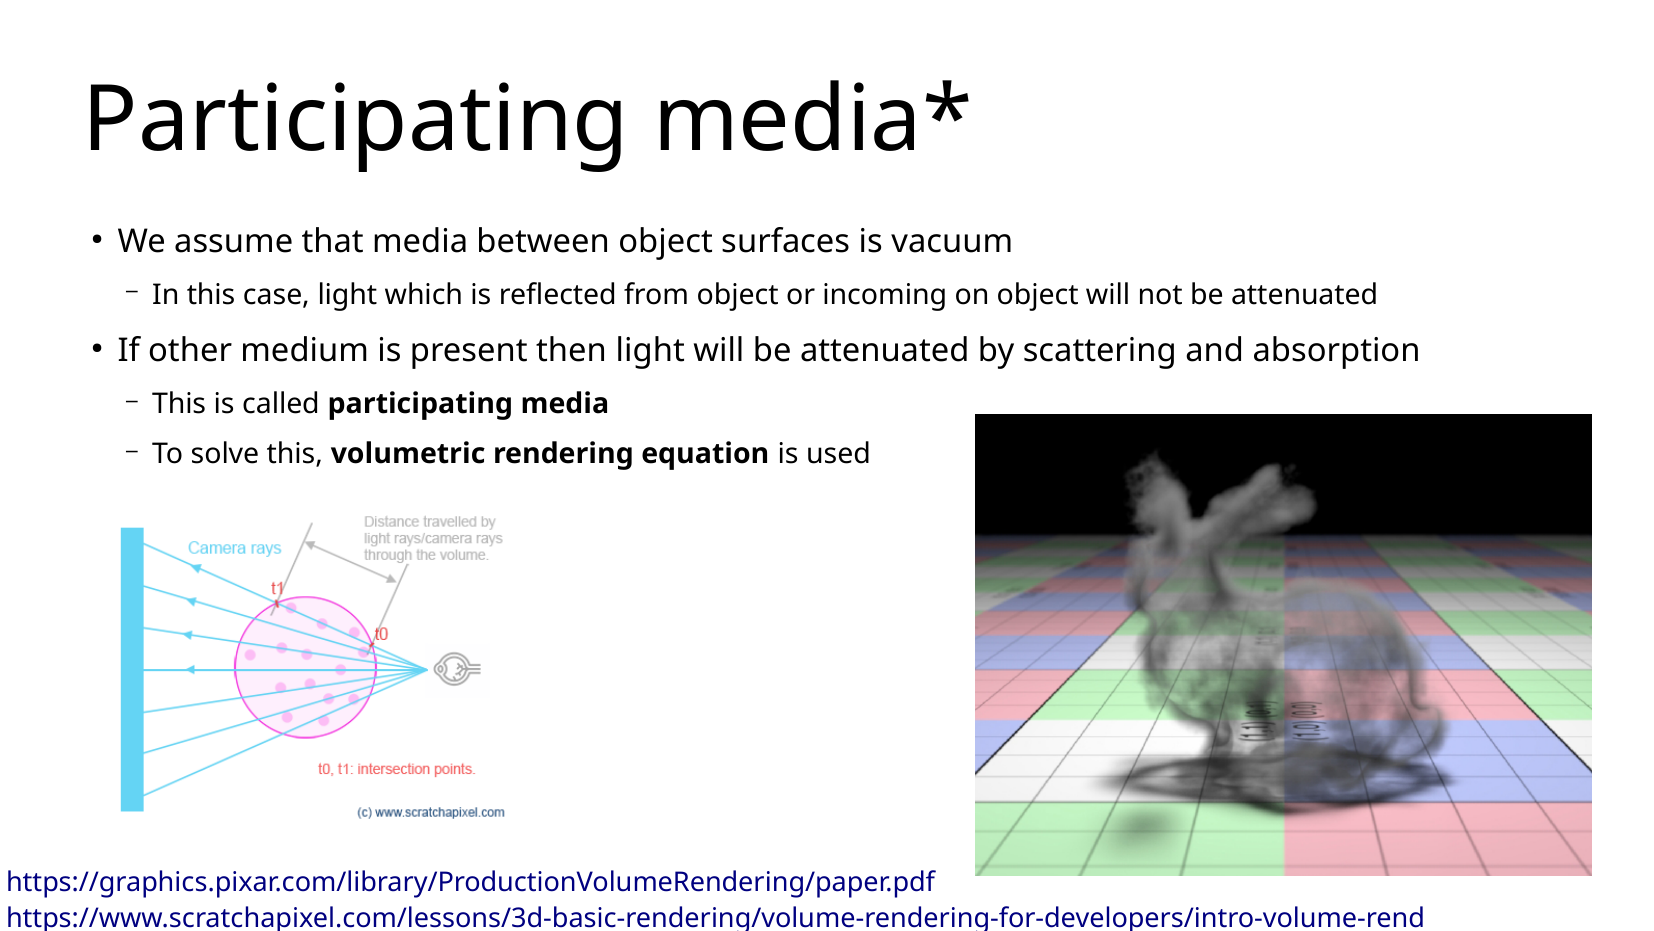

# Participating media*
We assume that media between object surfaces is vacuum
In this case, light which is reflected from object or incoming on object will not be attenuated
If other medium is present then light will be attenuated by scattering and absorption
This is called participating media
To solve this, volumetric rendering equation is used
74
https://graphics.pixar.com/library/ProductionVolumeRendering/paper.pdf
https://www.scratchapixel.com/lessons/3d-basic-rendering/volume-rendering-for-developers/intro-volume-rendering.html